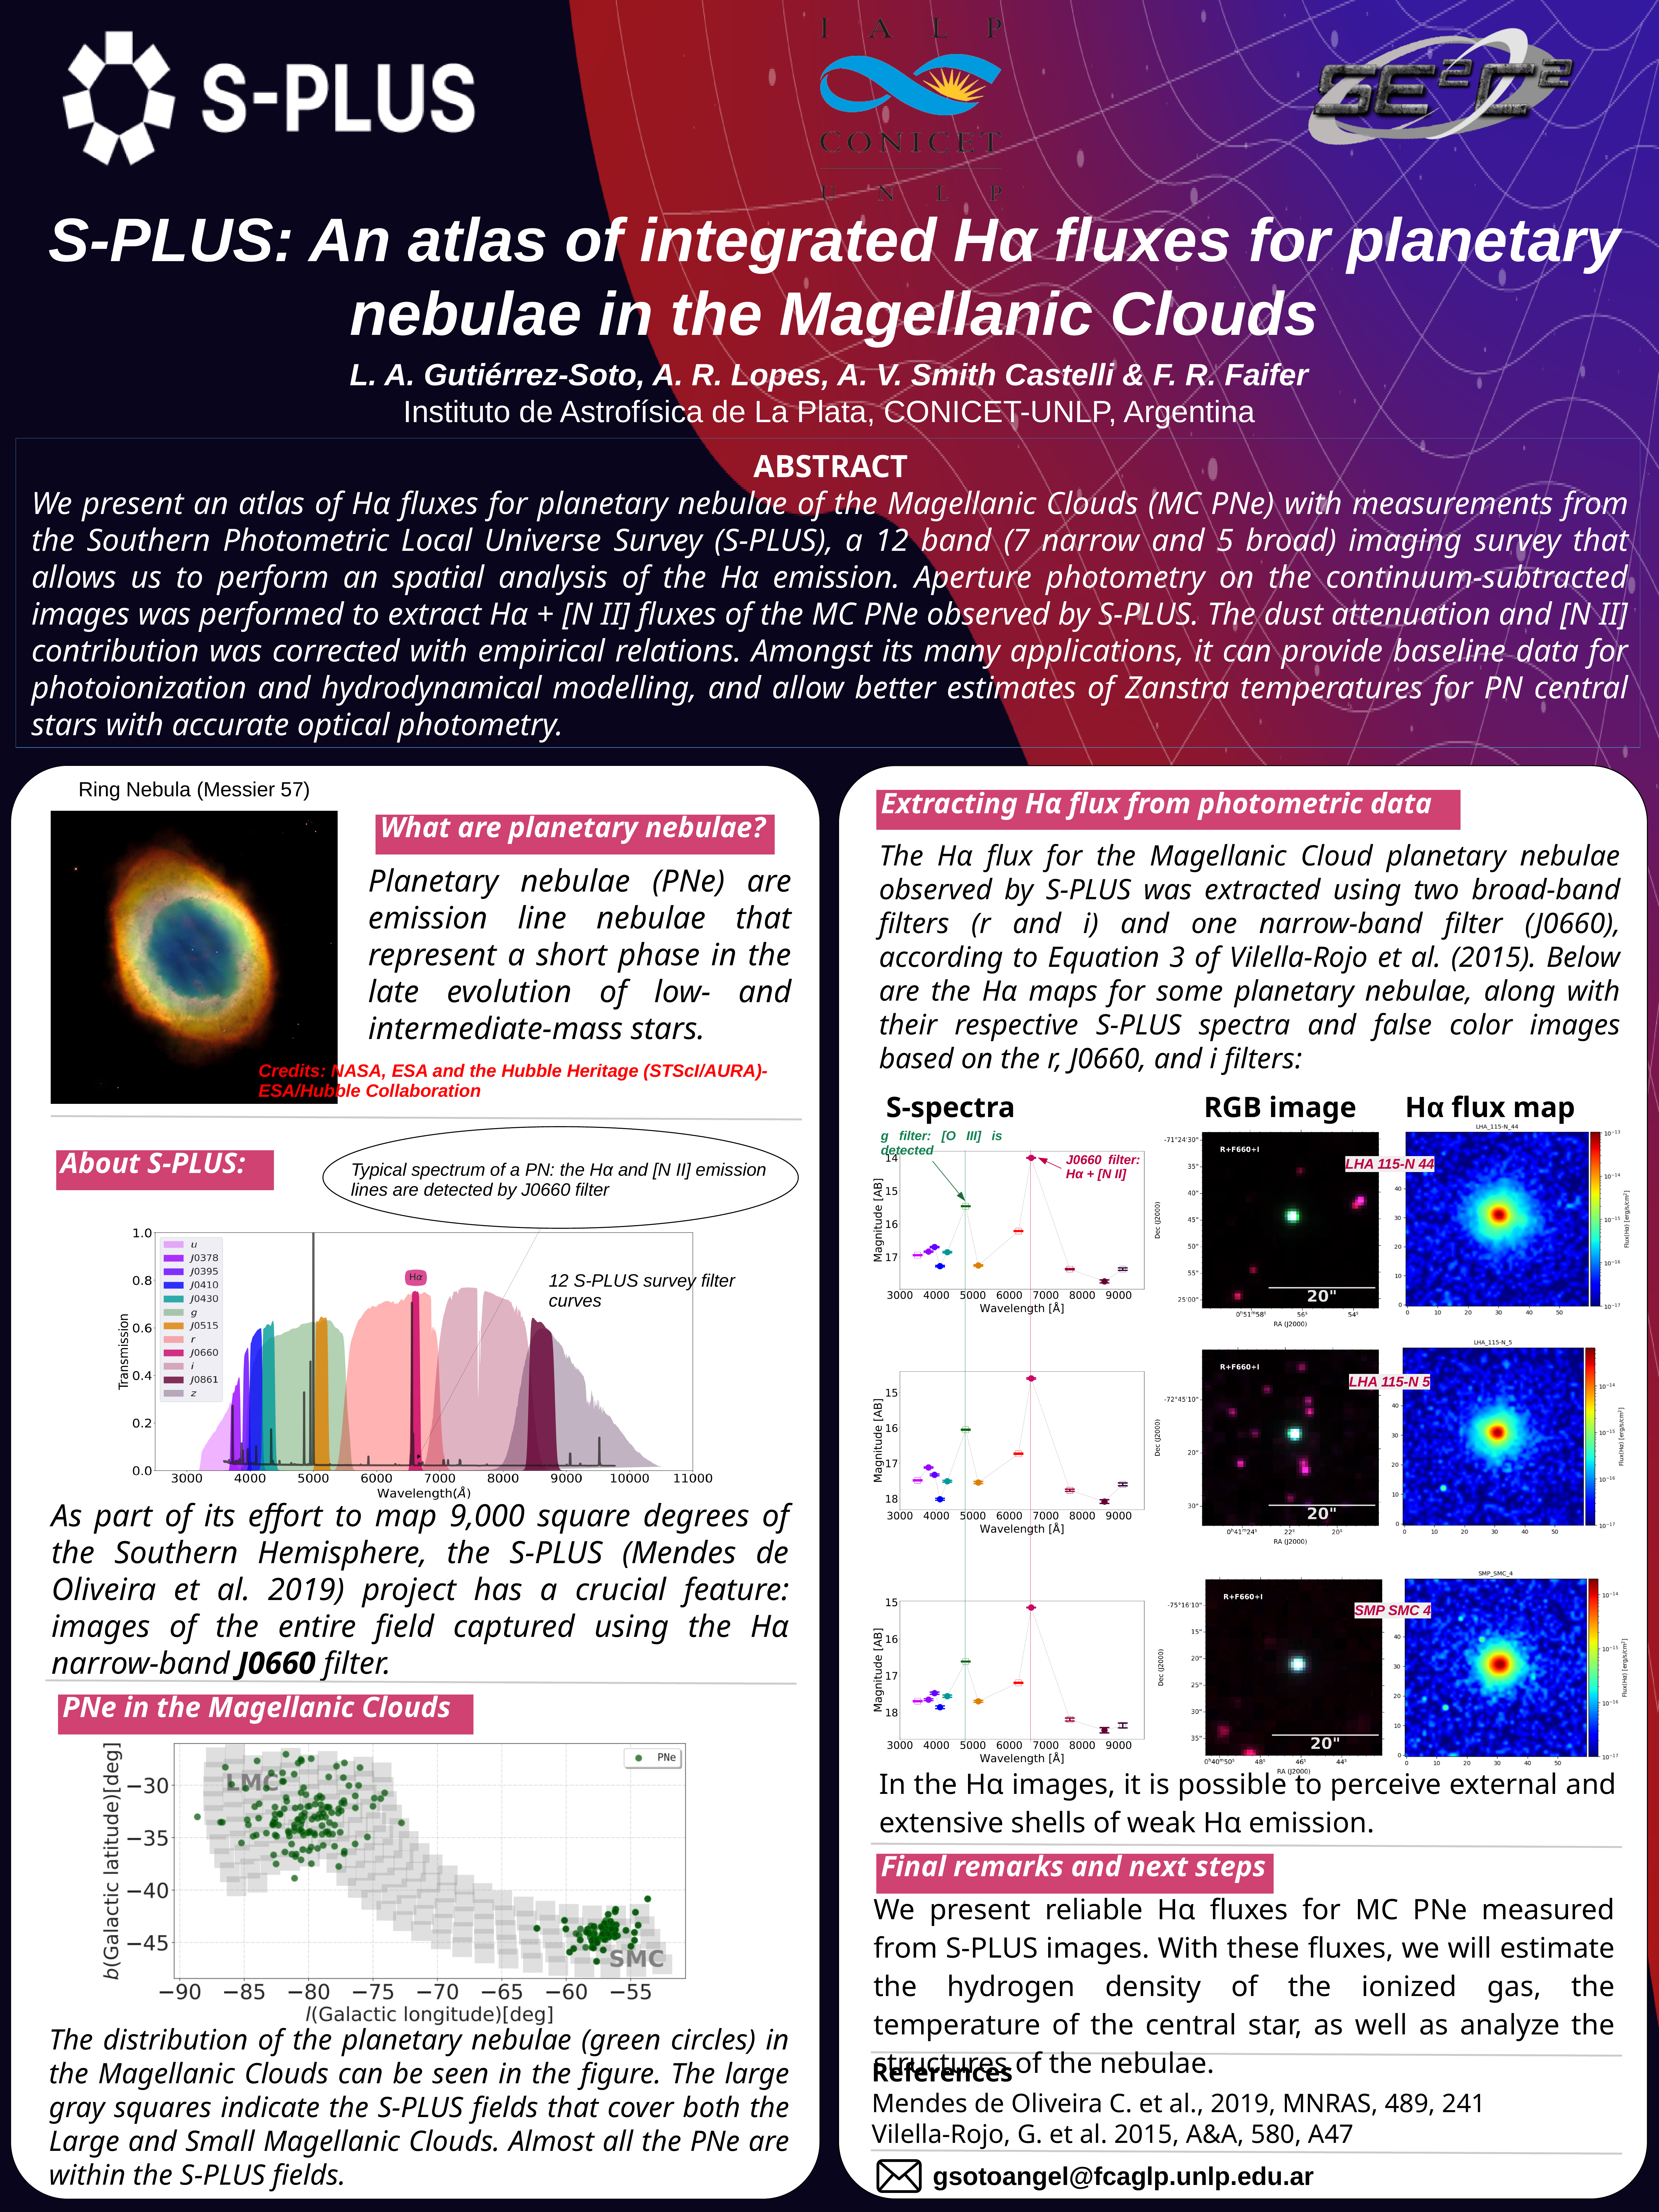

Logo
S-PLUS: An atlas of integrated Hα fluxes for planetary nebulae in the Magellanic Clouds
L. A. Gutiérrez-Soto, A. R. Lopes, A. V. Smith Castelli & F. R. Faifer
Instituto de Astrofísica de La Plata, CONICET-UNLP, Argentina
Introduction
Results
ABSTRACT
We present an atlas of Hα fluxes for planetary nebulae of the Magellanic Clouds (MC PNe) with measurements from the Southern Photometric Local Universe Survey (S-PLUS), a 12 band (7 narrow and 5 broad) imaging survey that allows us to perform an spatial analysis of the Hα emission. Aperture photometry on the continuum-subtracted images was performed to extract Hα + [N II] fluxes of the MC PNe observed by S-PLUS. The dust attenuation and [N II] contribution was corrected with empirical relations. Amongst its many applications, it can provide baseline data for photoionization and hydrodynamical modelling, and allow better estimates of Zanstra temperatures for PN central stars with accurate optical photometry.
Why buy from postersession.com?
Ring Nebula (Messier 57)
Extracting Hα flux from photometric data
What are planetary nebulae?
The Hα flux for the Magellanic Cloud planetary nebulae observed by S-PLUS was extracted using two broad-band filters (r and i) and one narrow-band filter (J0660), according to Equation 3 of Vilella-Rojo et al. (2015). Below are the Hα maps for some planetary nebulae, along with their respective S-PLUS spectra and false color images based on the r, J0660, and i filters:
Planetary nebulae (PNe) are emission line nebulae that represent a short phase in the late evolution of low- and intermediate-mass stars.
Files here by noon ship the same day!
Premium materials!
Foldable fabric, laminated, and paper posters!
Sizes to 4’ x 20’
Every file gets reviewed by an experienced graphic designer
Free phone support
Secure online ordering
Credits: NASA, ESA and the Hubble Heritage (STScI/AURA)-ESA/Hubble Collaboration
S-spectra
RGB image
Hα flux map
g filter: [O III] is detected
About S-PLUS:
J0660 filter: Hα + [N II]
LHA 115-N 44
Typical spectrum of a PN: the Hα and [N II] emission lines are detected by J0660 filter
12 S-PLUS survey filter curves
LHA 115-N 5
As part of its effort to map 9,000 square degrees of the Southern Hemisphere, the S-PLUS (Mendes de Oliveira et al. 2019) project has a crucial feature: images of the entire field captured using the Hα narrow-band J0660 filter.
Methods
Conclusions
SMP SMC 4
XxxxxxxxxxxxxxxxxxxxxxxxxxxxxxxxxxxxxxxxxxxxxxxxxxxxxxxxxxxxxxxxxxxxxxxxxxxxxxxxxxxxxxxxxxxxxxxxxxxxxxxxxxxxxxxxxxxxxxxxxxxxxxxxxxxxxxxxxxxxxxxxxxxxxxxxxxxxxxxxxxxxxxxxxxxxxxxxxxxxxxxxxxxxxxxxxxxxxxxxxxxxxxxxxxxxxxxxxxxxxxxxxxxxxxxxxxxxxxxxxxxxxxxxxxxxxxxxxxxxxxxxxxxxxxxxxxxxxxxxxxxxxxxxxxxxxxxxxxxxxxxxxxxxxxxxxxxxxxxxxxxxxxxxxxxxxxxxxxxxxxxxxxxxxxxxxxxxxxxxxxxxxxxxxxxxxxxxxxxxxxxxxxxxxxxxxxxxxxxxxxxxxxxxxxxxxxxxxxxxxxxxxxxxxxxxxxxxxxxxxxxxxxxxxxxxxxxxxxxxxxxxxxxxxxXxxxxxxxxxxxxxxxxxxxxxxxxxxxxxxxxxxxxxxxxxxxxxxxxxxxxxxxxxxxxxx.
YyyyyyyyyyyyyyyyyyyyyyyyyyyyyyyyyyyyyyyyyyyyyyyyyyyyyyyyyyyyyyyyyyyyyyyyyyyyyyyyyyyyyyyyyyyyyyyyyyyyyyyyyyyyyyyyyyyyyyyyyyyyyyyyyyyyyyyyyyyyyyyyyyyyyyyyyyyyyyyYyyyyyyyyyyyyyyyyyyyyyyyyyyyyyyyyyyyyyyyyyyyyyyyyyyyyyyyyyyyyyyxxxxxxxxxxxxxxxxxxxxxxxxxxxxxxxxxxxxxxxxxxxxxxxxxxxxxxxxxxxxxxxxxxxxxxxxxxxxxxxxxxxxxxxxxxxxxxxxxxxxxxxxxxxxxxxxxxxxxxxxxxxxxxxxxxxxxxxxxxxxxxxxxxxxxxxxxxxxxxxxxxxxxxxxxxxxxxxxxxxxxxxxxxxxxxxxxxxxxxxxxxxxxxxxxxxxxxxxxxxxxxxxxxxxxxxxxxxxxxxxxxxxxxxxxxxxxxxxxxxxxxxxxxxxxxxxxxxxxxxxxxxxxxxxxxxxxxxxxxxxxxxxxxxxxxxxxxxxxxxxxx.
Xxxxxxxxxxxxxxxxxxxxxxxxxxxxxxxxxxxxxxxxxxxxxxxxxxxxxxxxxxxxxxxxxxxxxxxxxxxxxxxxxxxxxxxxxxxxxxxxxxxxxxxxxxxxxxxxxxxxxxxxxxxxxxxxxxxxxxxxxxxxxxxxxxxxxxxxxxxxxxxxxxxxxxxxxxxxxxxxxxxxxxxxxxxxxxxxxxxxxxxxxxxxxxxxxxxxxxxxxxxxxxxxxxxxxxxxxxxxxxxxxxxxxxxxxxxxxxxxxxxxxxxxxxxxxxxxxxxxxxxxxxxxxxxxxxxxxxxxxxxxxxxxxxxxxxxxxxxxxxxxxxxxxxxxxxxxxxxxxxxxxxxxxxxxxxxxxxxxxxxxxxxxxxxxxxxxxxxxxxxxxxxxxxxxxxxxxxxxxxxxxxxxxxxxxxxxxxxxxxxxxxxxxxxxxxxxxxxxxxxxxxxxxxxxxxxxxxxxxxxxxxxxxxxxxxxxxxxxxxxxxxxxxxxxxxxxxxxxxxxxxxxxxxxxxxxxxxxxxxxxxxxxxxxxxxxxx
PNe in the Magellanic Clouds
In the Hα images, it is possible to perceive external and extensive shells of weak Hα emission.
Final remarks and next steps
Bibliography
We present reliable Hα fluxes for MC PNe measured from S-PLUS images. With these fluxes, we will estimate the hydrogen density of the ionized gas, the temperature of the central star, as well as analyze the structures of the nebulae.
Xxxxxxxxxxxxxxxxxxxxxxxxxxxxxxxxxxxxxxxxxxxxxxxxxxxxxxxxxxxxxxxxxxxxxxxxxxxxxxxxxxxxxxxxxxx
Xxxxxxxxxxxxxxxxxxxxxxxxxxxxxxxxxxxxxxxxxxxxxxxxxxxxxxxxxxxxxxxxxxxxxxxxxxxxxxxxxxxxxxxxxxxx
Xxxxxxxxxxxxxxxxxxxxxxxxxxxxxxxxxxxxxxxxxxxxxxxxxxxxxxxxxxxxxxxxxxxxxxxxxxxxxxxxxxxxxxxxxxxxxxxxxxxxxxxxxxxxxxxxxxxxxxx
Xxxxxxxxxxxxxxxxxxxxxxxxxxxxxxxxxxxxxxxxxxxxxxxxxxxxxxxxxxxxxxxxxxxxxxxxxxxxxxxxxxx
The distribution of the planetary nebulae (green circles) in the Magellanic Clouds can be seen in the figure. The large gray squares indicate the S-PLUS fields that cover both the Large and Small Magellanic Clouds. Almost all the PNe are within the S-PLUS fields.
References
Mendes de Oliveira C. et al., 2019, MNRAS, 489, 241
Vilella-Rojo, G. et al. 2015, A&A, 580, A47
gsotoangel@fcaglp.unlp.edu.ar